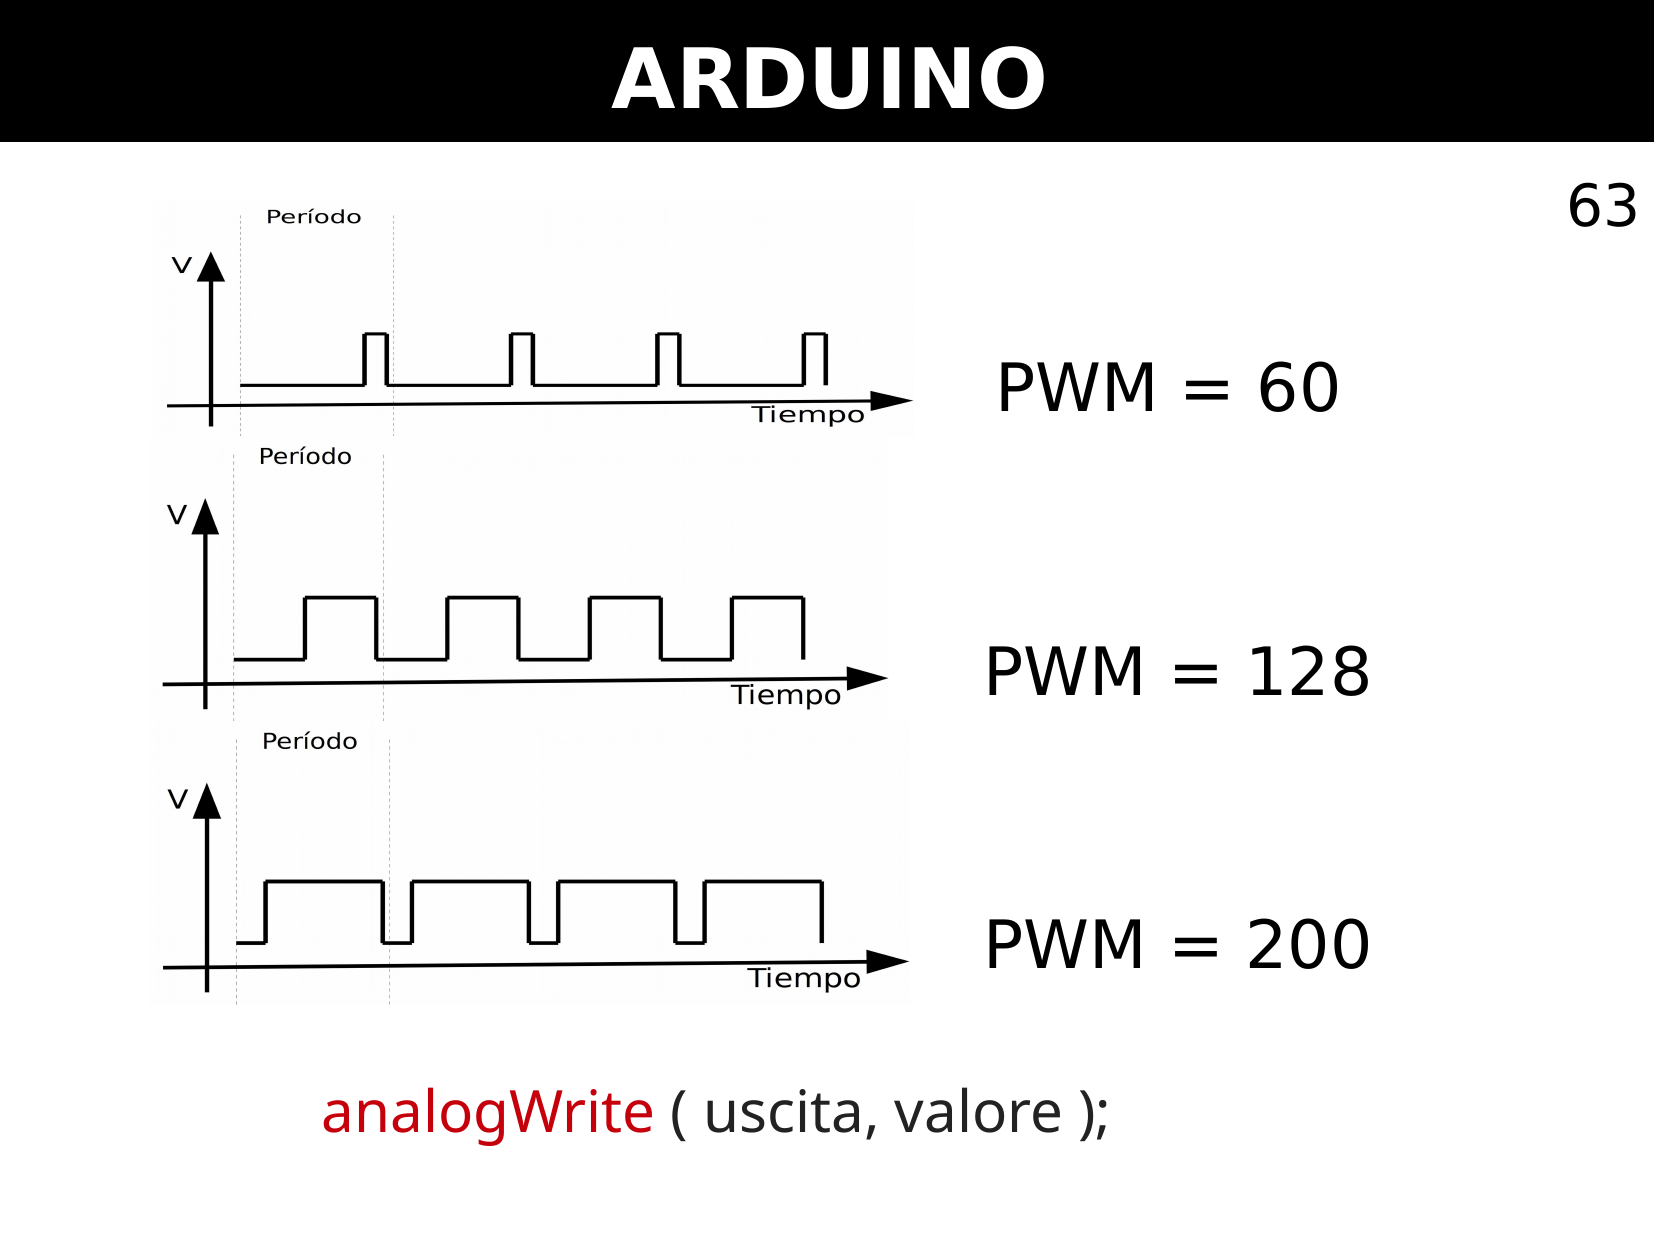

ARDUINO
63
PWM = 60
PWM = 128
PWM = 200
analogWrite ( uscita, valore );